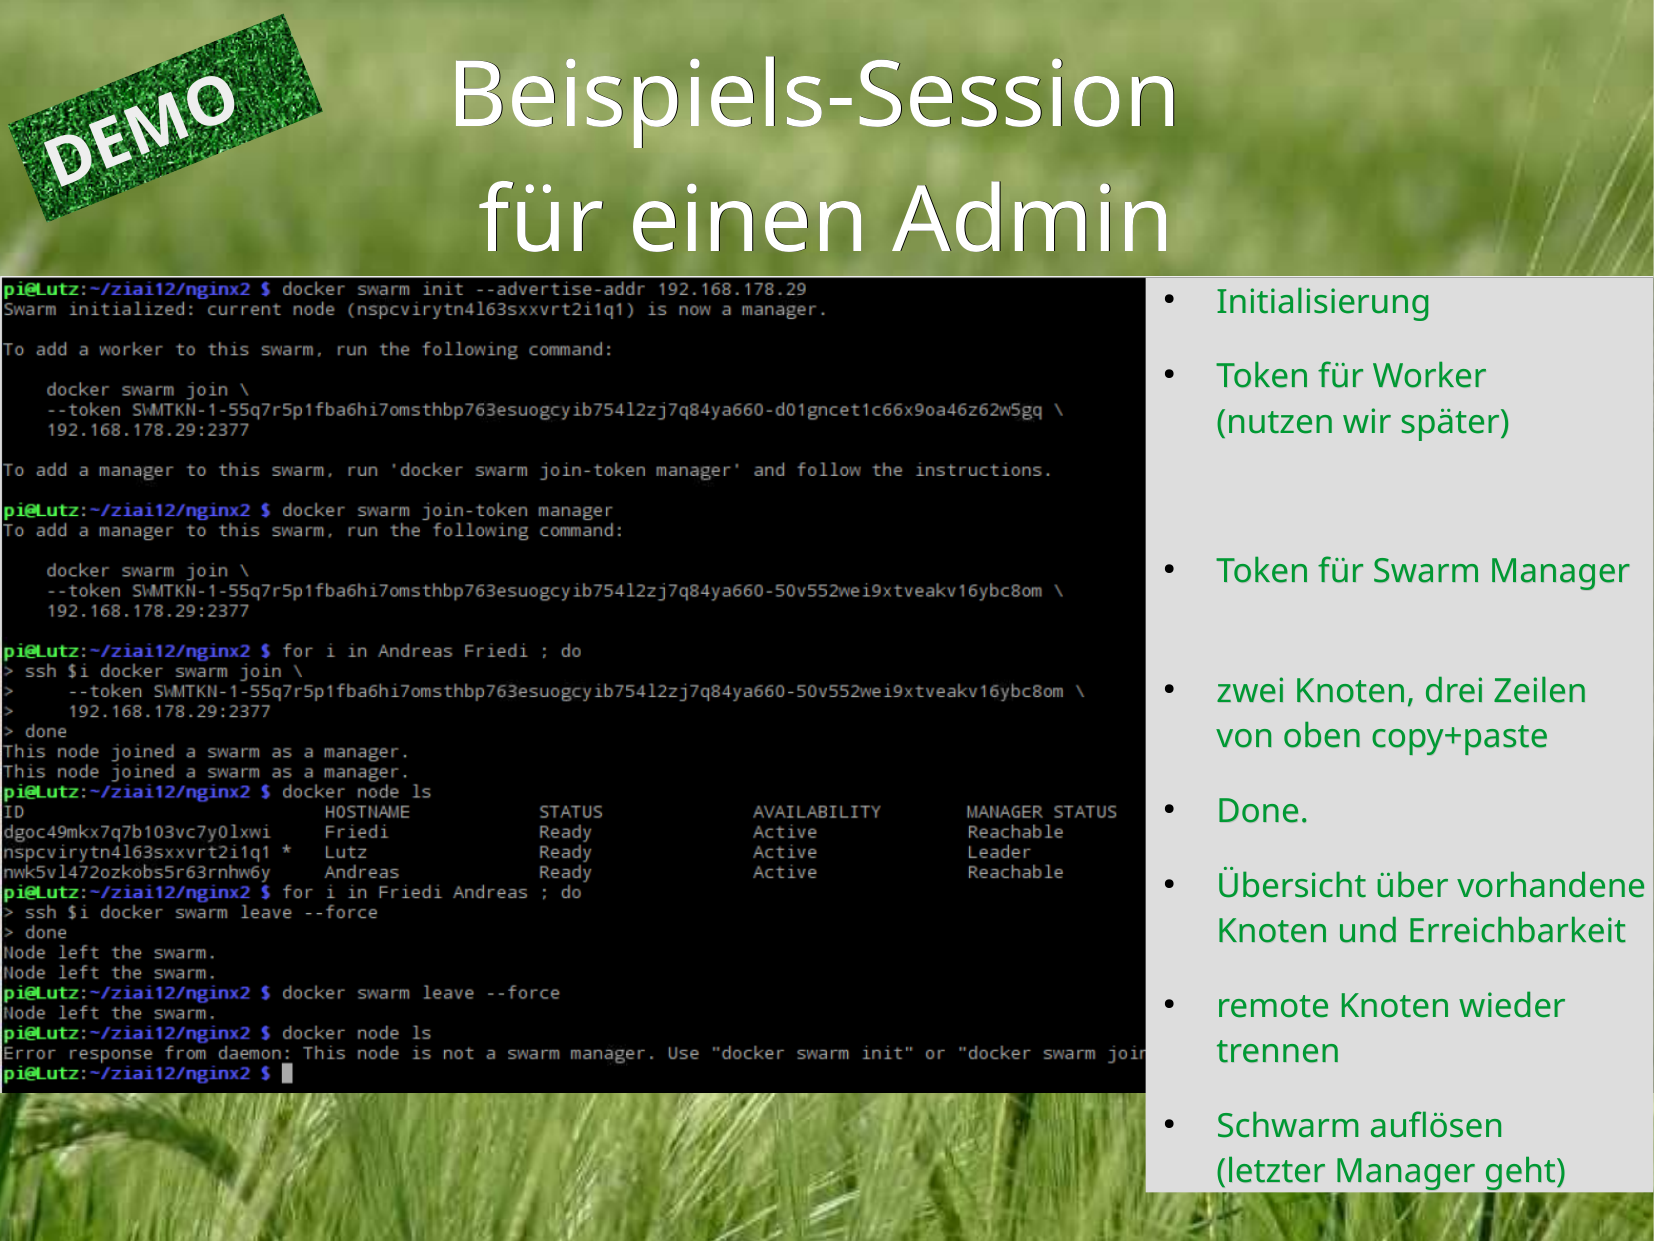

# Beispiels-Session für einen Admin
DEMO
Initialisierung
Token für Worker
(nutzen wir später)
Token für Swarm Manager
zwei Knoten, drei Zeilen von oben copy+paste
Done.
Übersicht über vorhandene Knoten und Erreichbarkeit
remote Knoten wieder trennen
Schwarm auflösen
(letzter Manager geht)
84